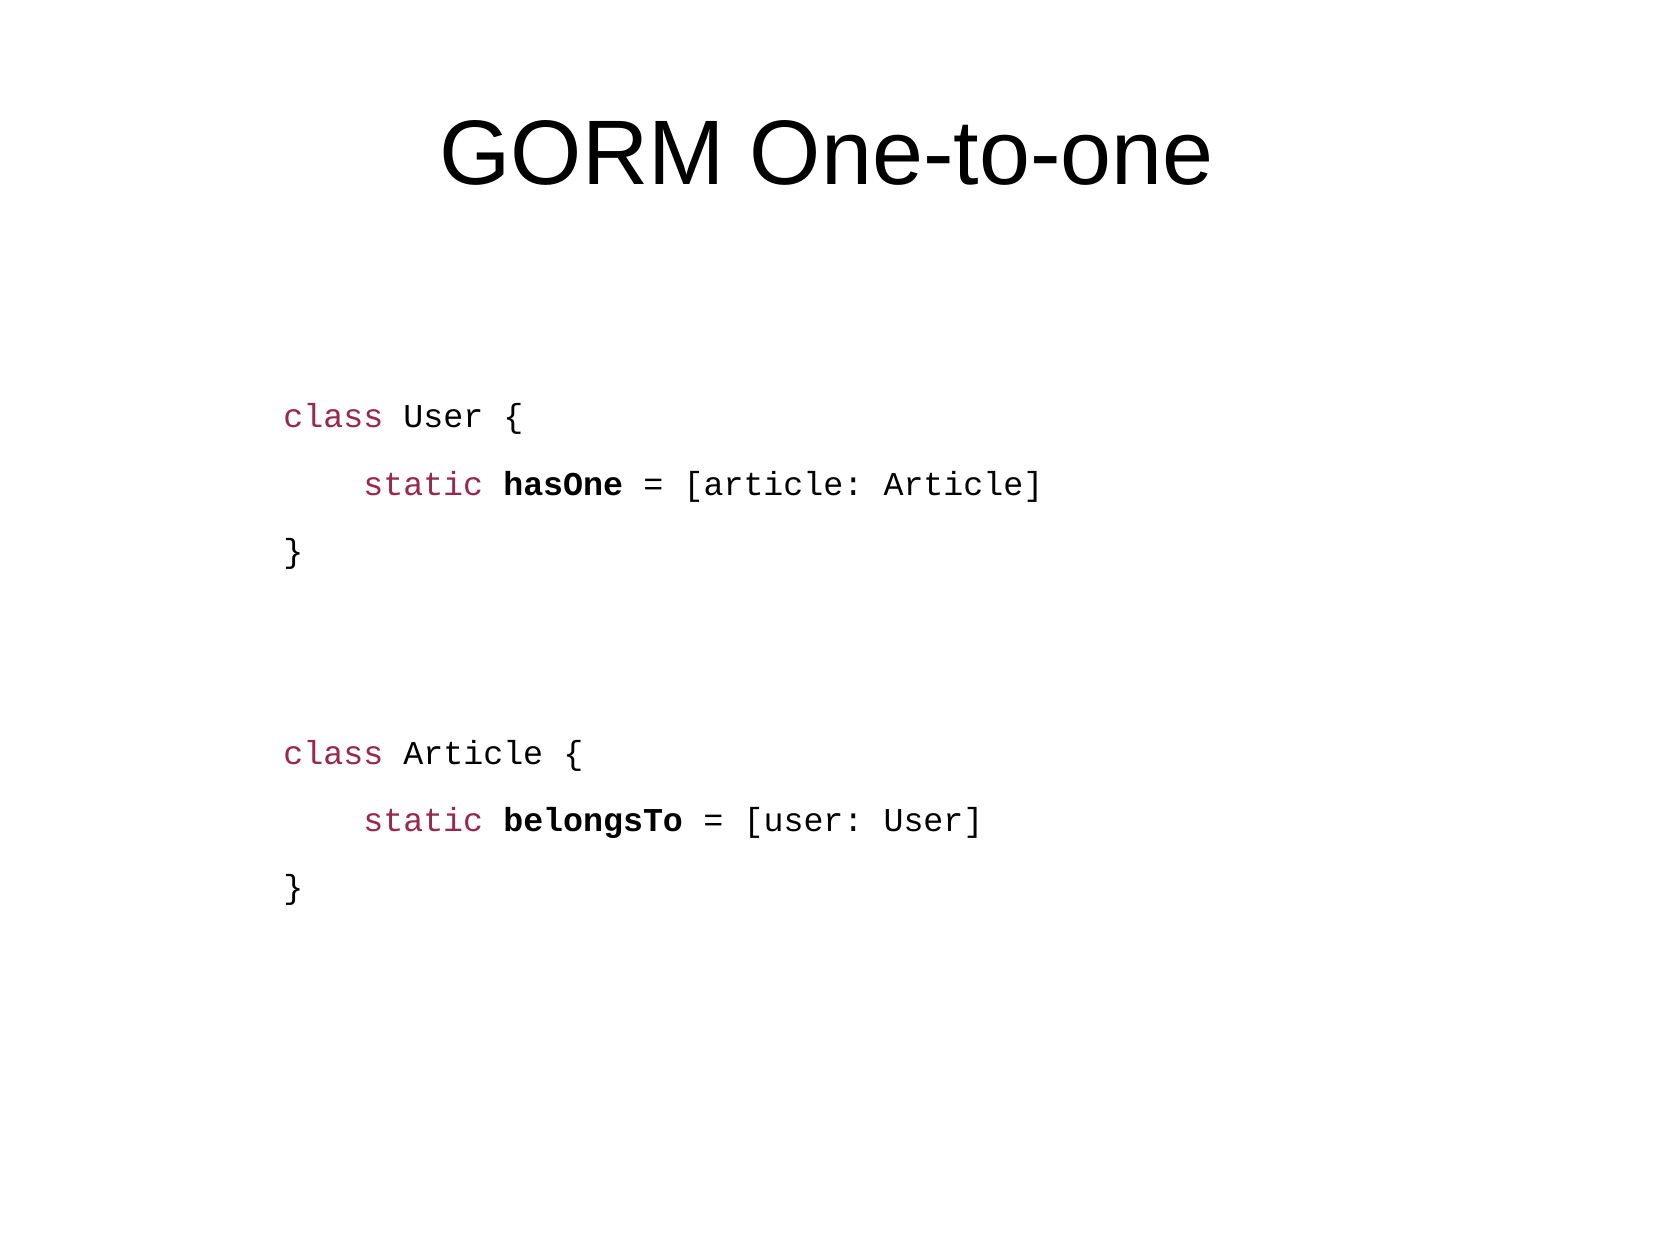

# GORM One-to-one
class User {
 static hasOne = [article: Article]
}
class Article {
 static belongsTo = [user: User]
}